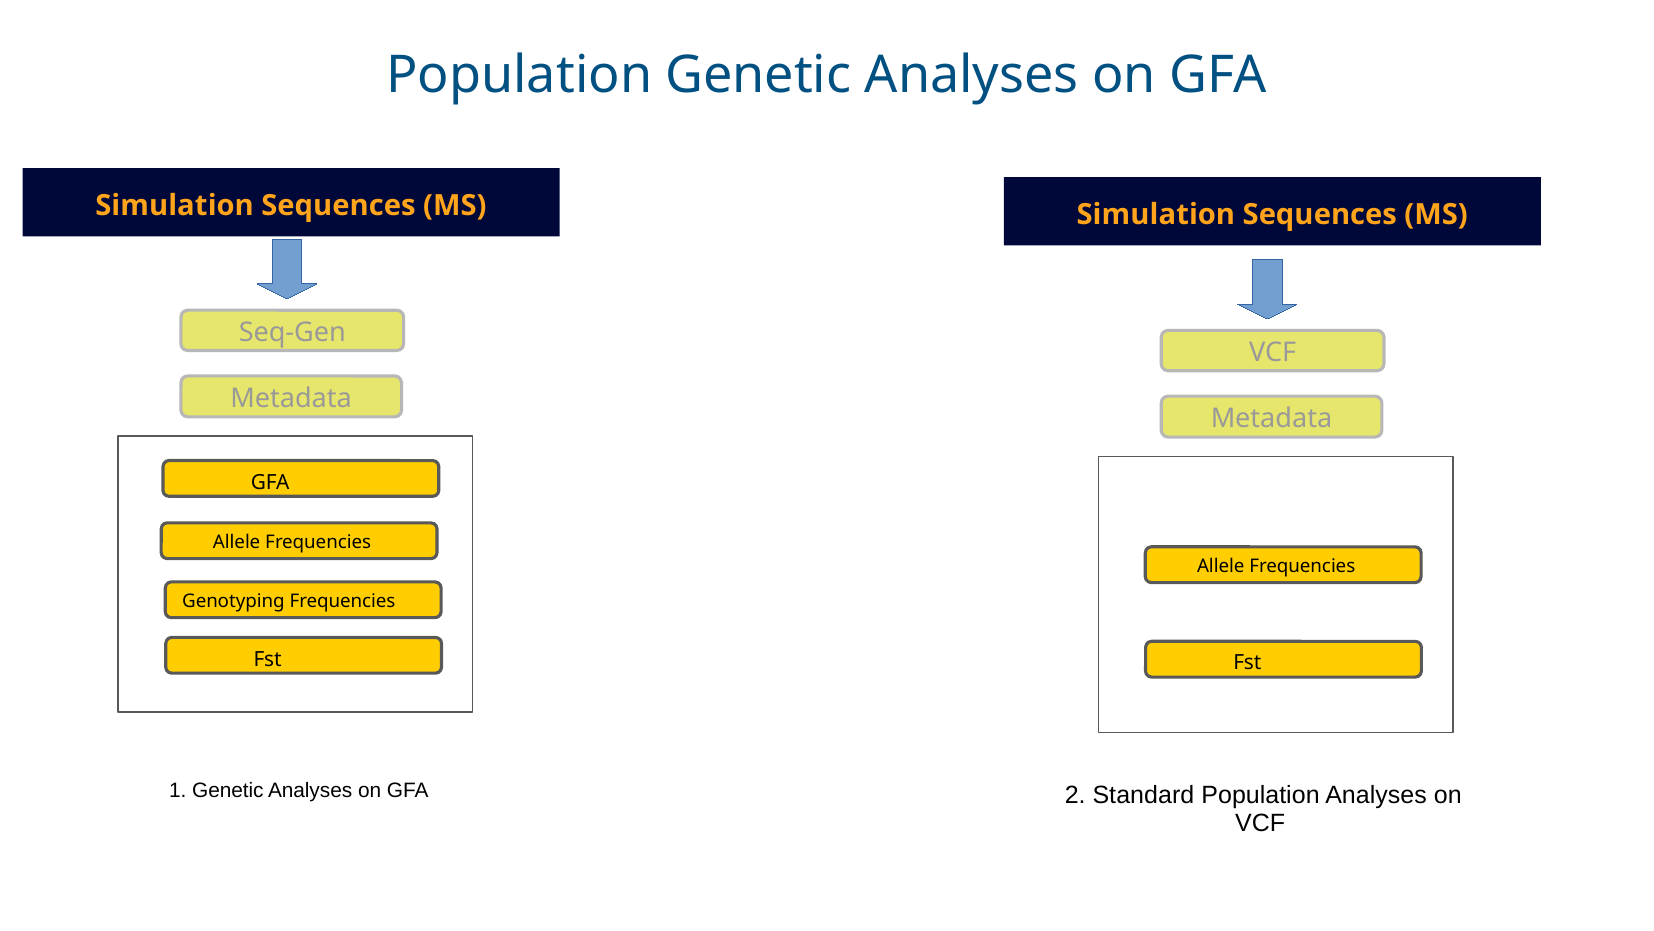

# Population Genetic Analyses on GFA
Simulation Sequences (MS)
Simulation Sequences (MS)
Seq-Gen
Metadata
 GFA
 Allele Frequencies
Genotyping Frequencies
 Fst
VCF
Metadata
 Allele Frequencies
 Fst
2. Standard Population Analyses on
VCF
1. Genetic Analyses on GFA